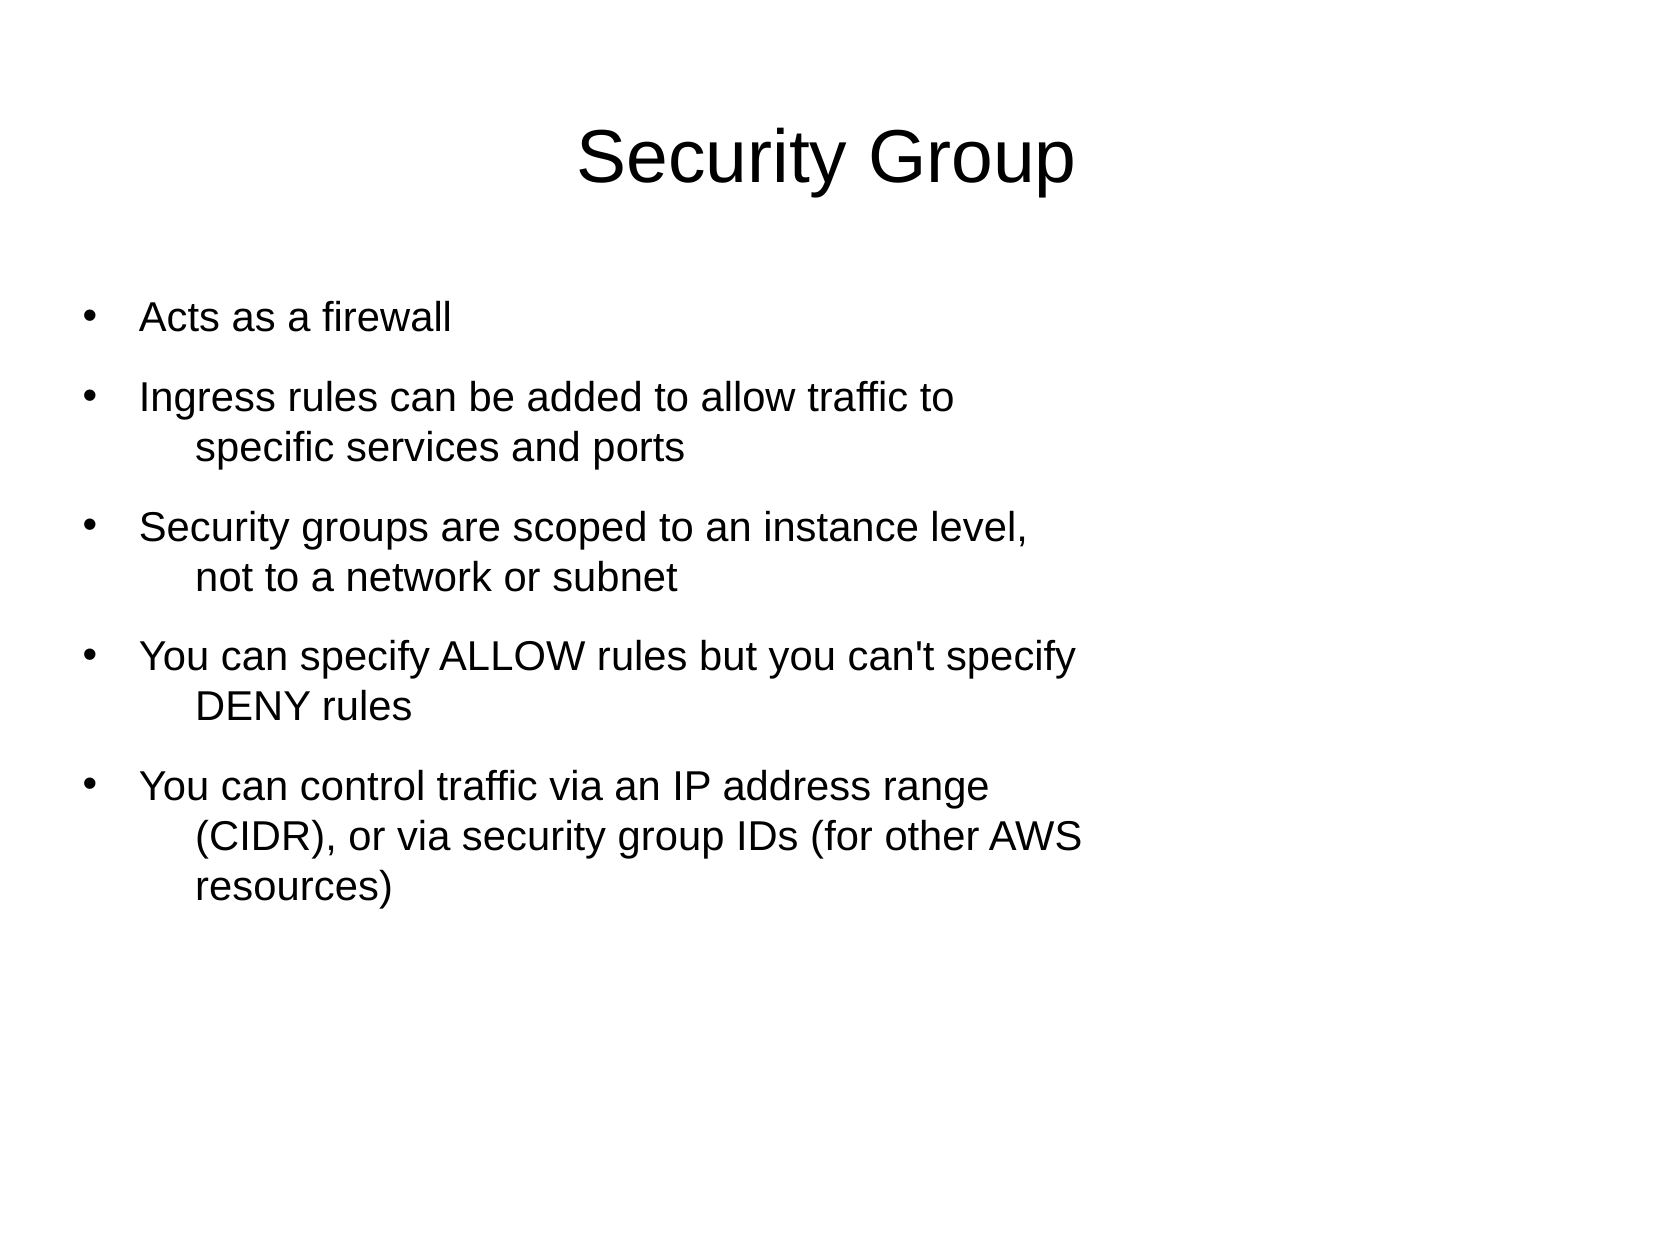

# Security Group
Acts as a firewall
Ingress rules can be added to allow traffic to specific services and ports
Security groups are scoped to an instance level, not to a network or subnet
You can specify ALLOW rules but you can't specify DENY rules
You can control traffic via an IP address range (CIDR), or via security group IDs (for other AWS resources)